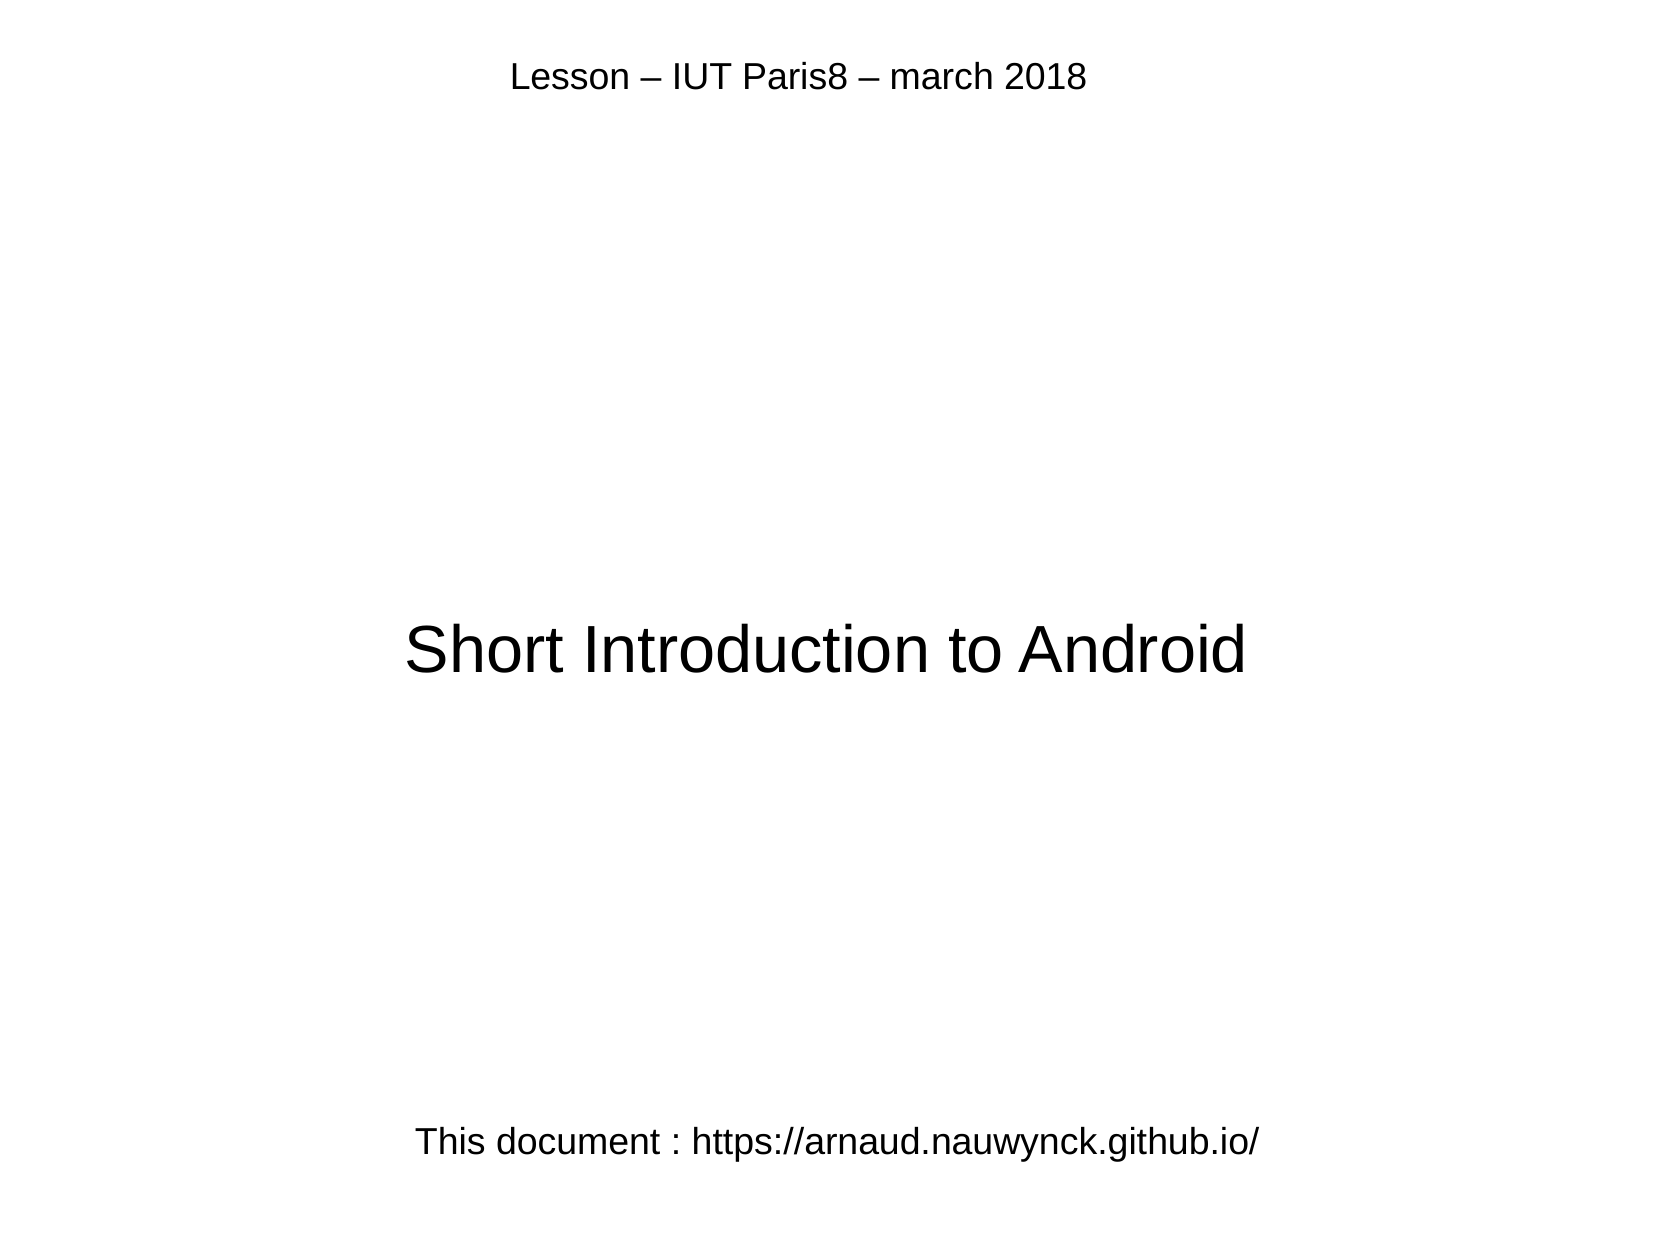

Lesson – IUT Paris8 – march 2018
# Short Introduction to Android
This document : https://arnaud.nauwynck.github.io/